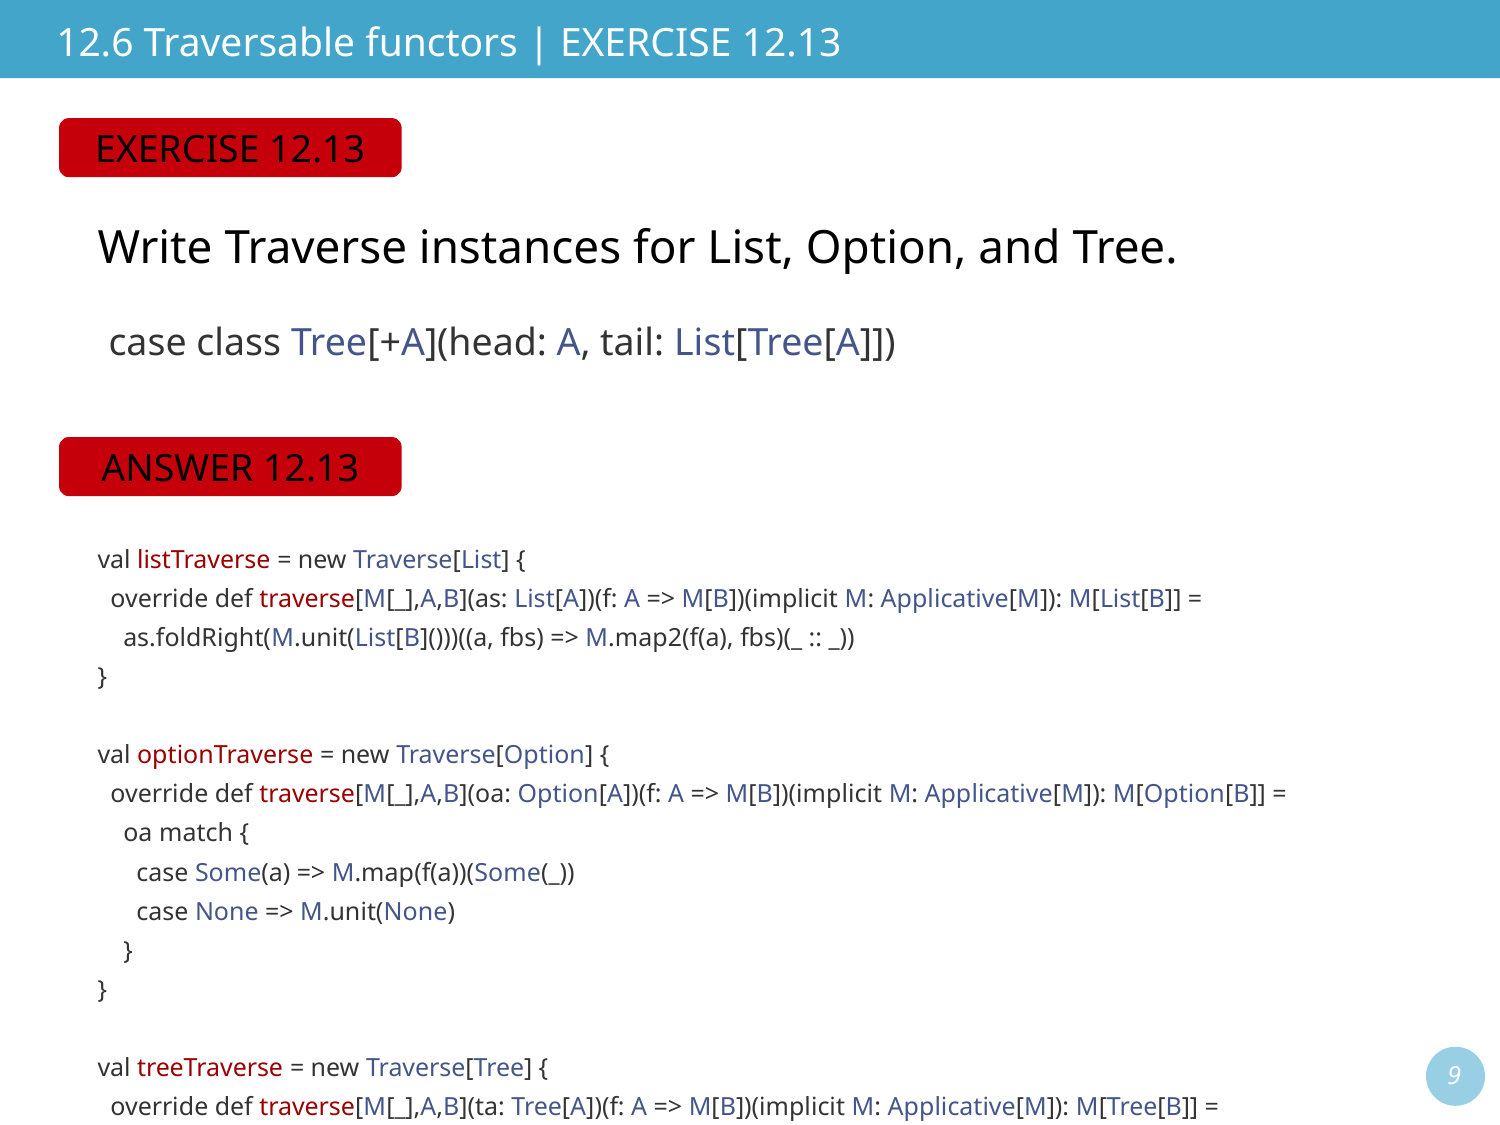

# 12.6 Traversable functors | EXERCISE 12.13
EXERCISE 12.13
Write Traverse instances for List, Option, and Tree.
case class Tree[+A](head: A, tail: List[Tree[A]])
ANSWER 12.13
val listTraverse = new Traverse[List] {
 override def traverse[M[_],A,B](as: List[A])(f: A => M[B])(implicit M: Applicative[M]): M[List[B]] =
 as.foldRight(M.unit(List[B]()))((a, fbs) => M.map2(f(a), fbs)(_ :: _))
}
val optionTraverse = new Traverse[Option] {
 override def traverse[M[_],A,B](oa: Option[A])(f: A => M[B])(implicit M: Applicative[M]): M[Option[B]] =
 oa match {
 case Some(a) => M.map(f(a))(Some(_))
 case None => M.unit(None)
 }
}
val treeTraverse = new Traverse[Tree] {
 override def traverse[M[_],A,B](ta: Tree[A])(f: A => M[B])(implicit M: Applicative[M]): M[Tree[B]] =
 M.map2(f(ta.head), listTraverse.traverse(ta.tail)(a => traverse(a)(f)))(Tree(_, _))
}